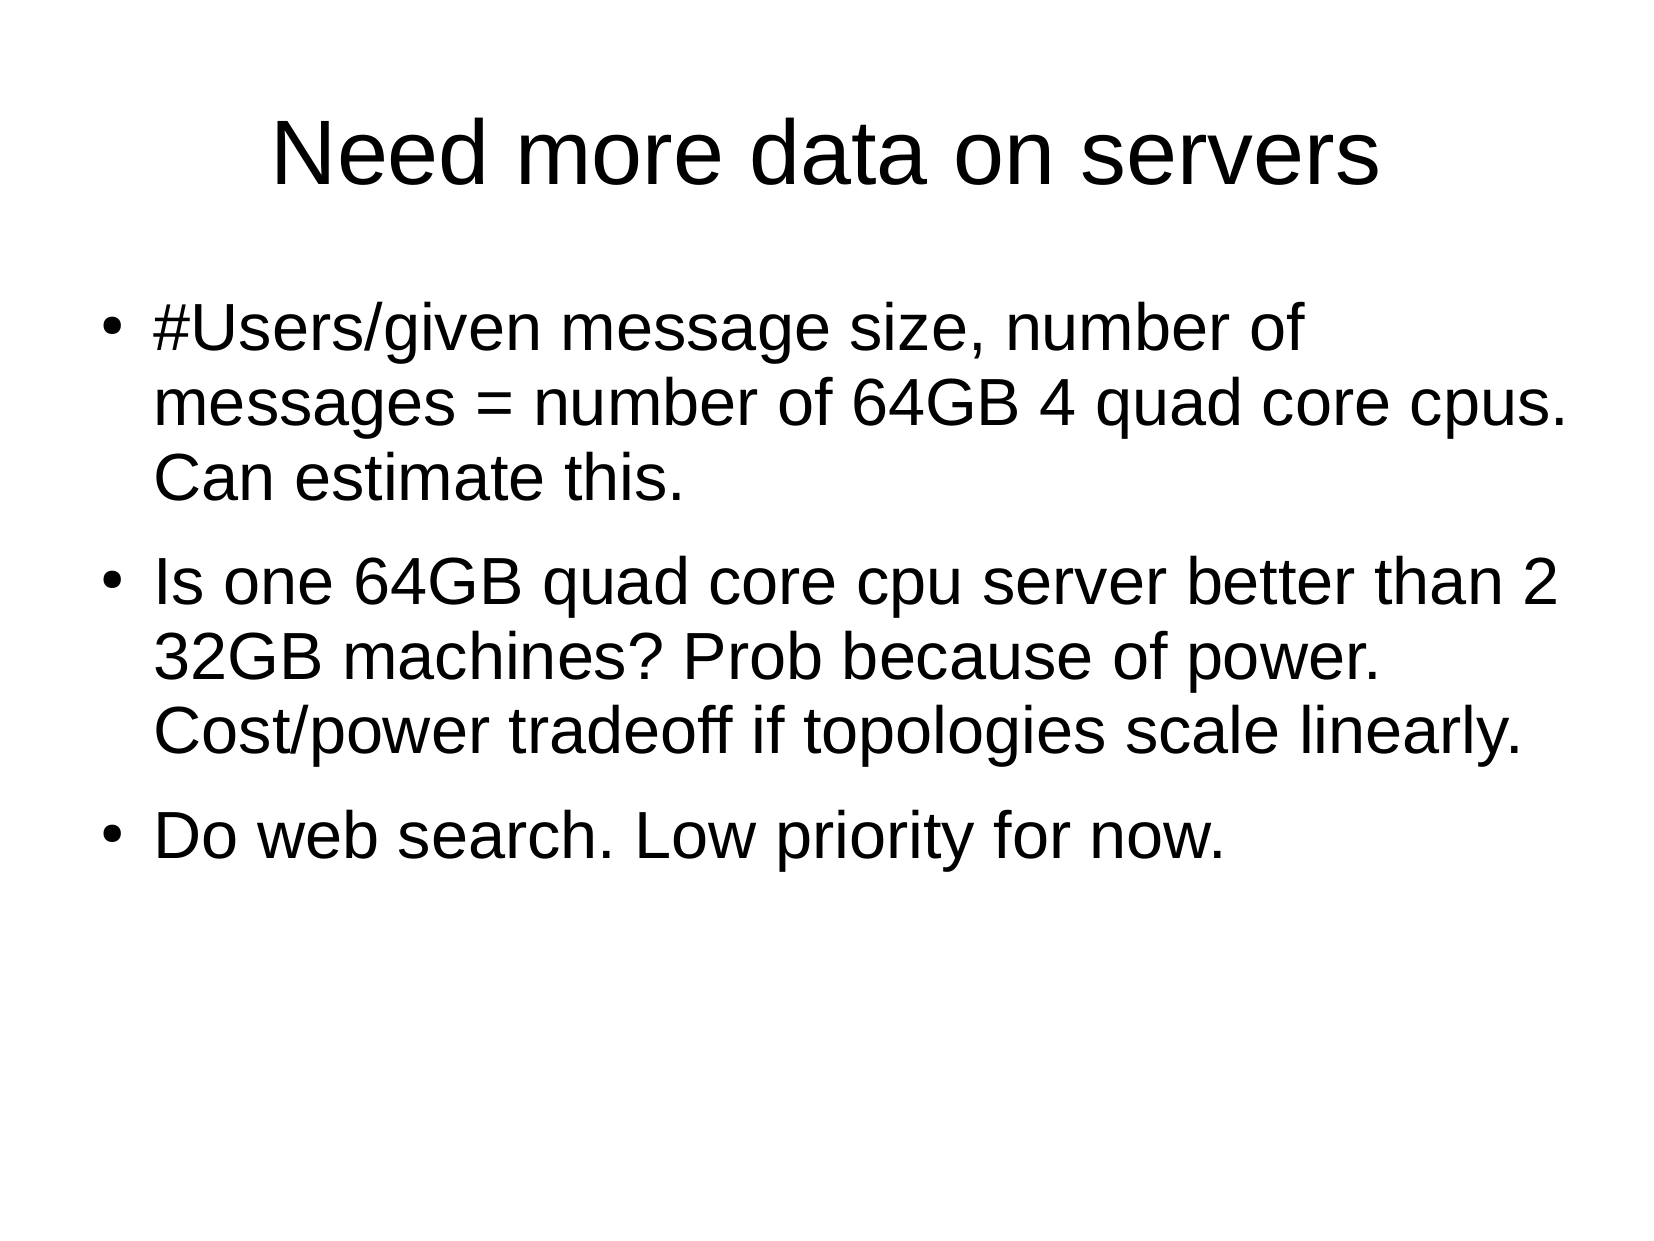

# Need more data on servers
#Users/given message size, number of messages = number of 64GB 4 quad core cpus. Can estimate this.
Is one 64GB quad core cpu server better than 2 32GB machines? Prob because of power. Cost/power tradeoff if topologies scale linearly.
Do web search. Low priority for now.